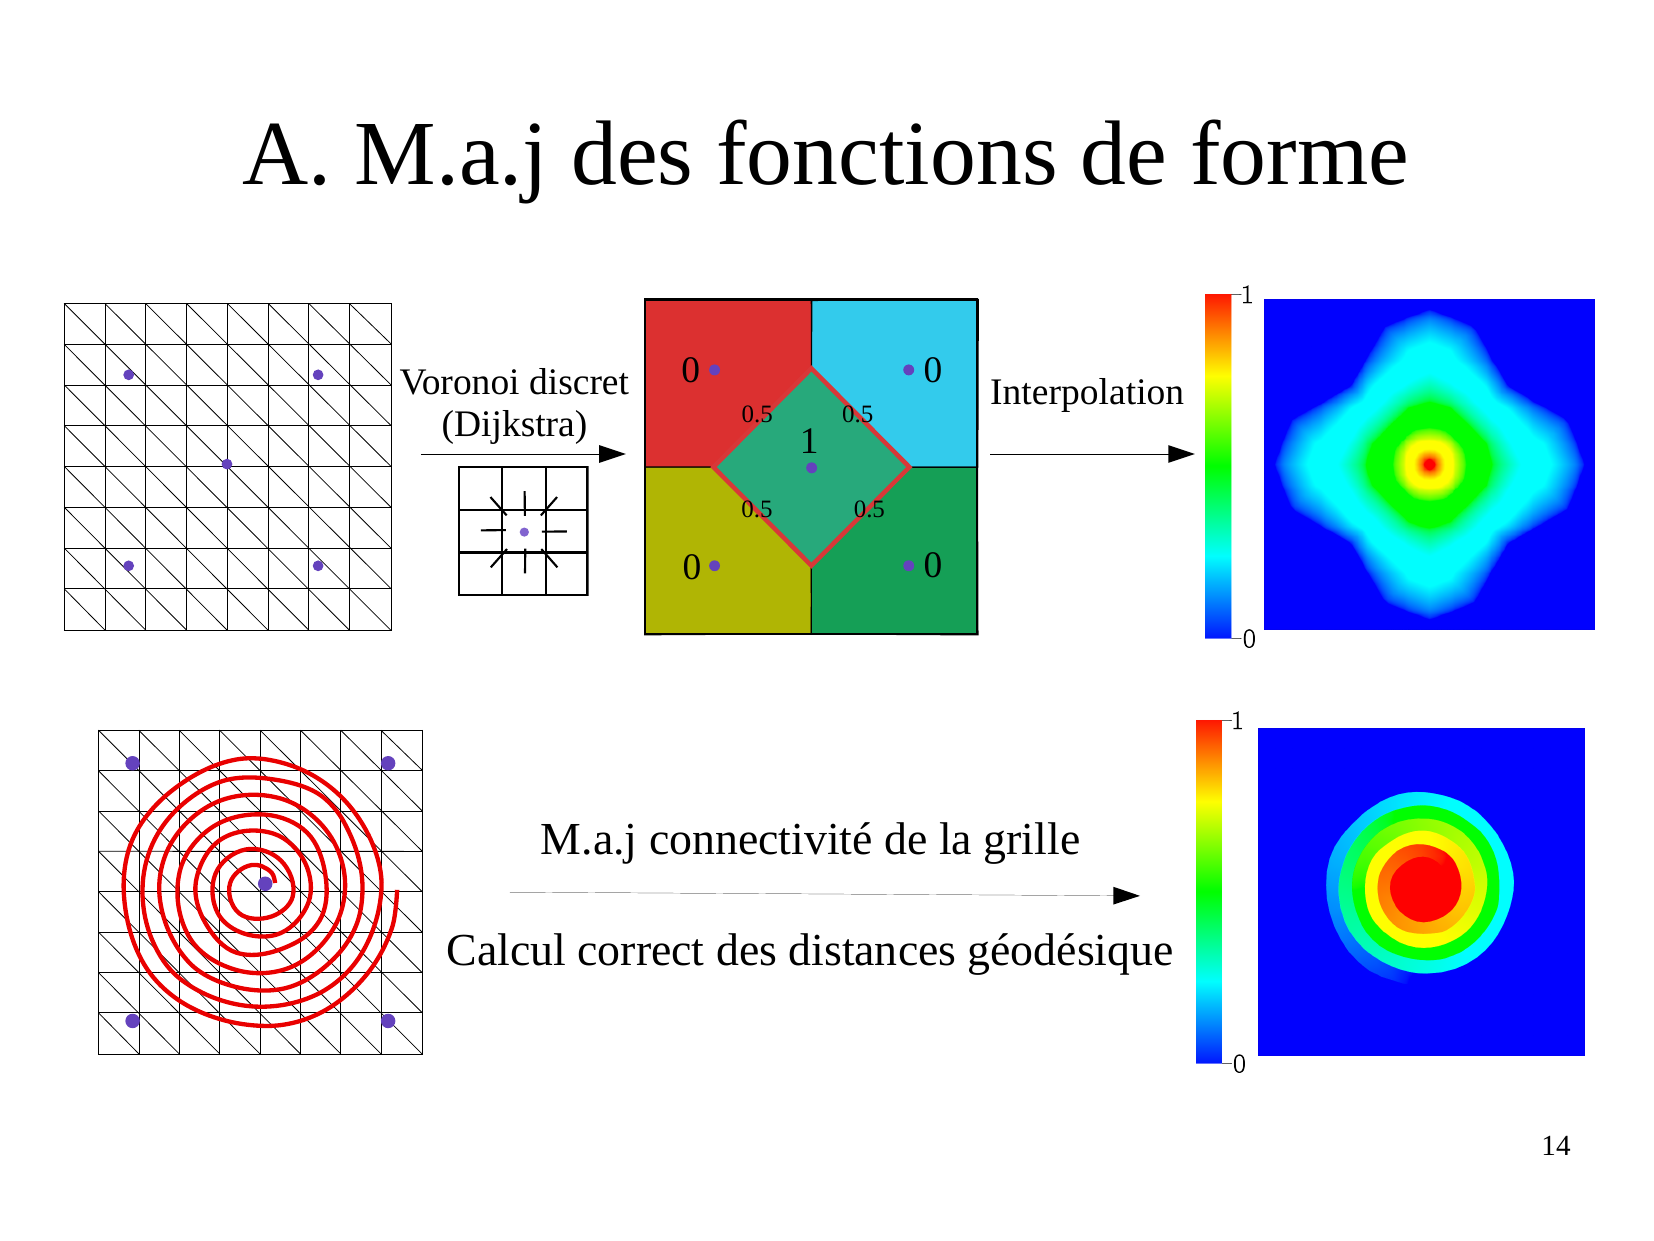

# A. M.a.j des fonctions de forme
0
0
0.5
0.5
1
0.5
0.5
0
0
Voronoi discret
(Dijkstra)
Interpolation
M.a.j connectivité de la grille
Calcul correct des distances géodésique
14